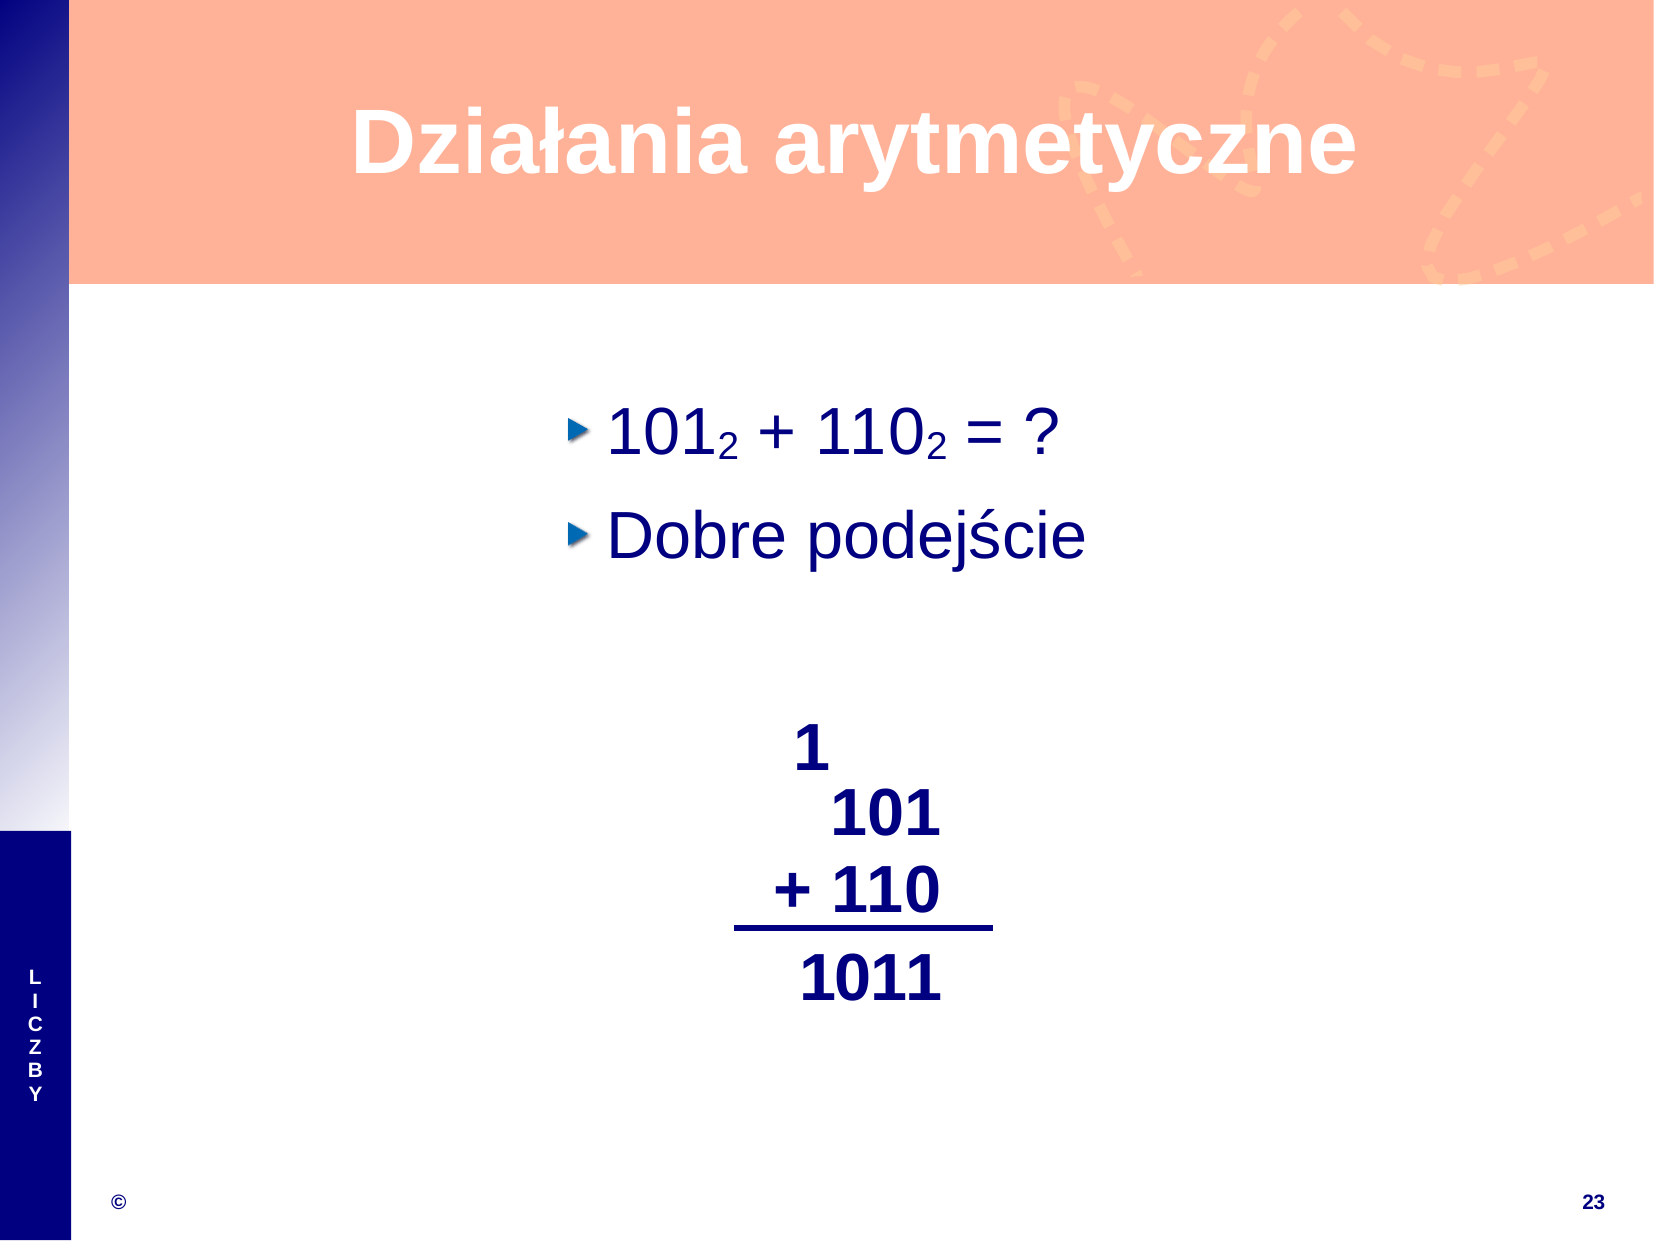

Działania arytmetyczne
# 1012 + 1102 = ?
Dobre podejście
1
101
+ 110
L
I
C
Z
B
Y
1
0
1
1